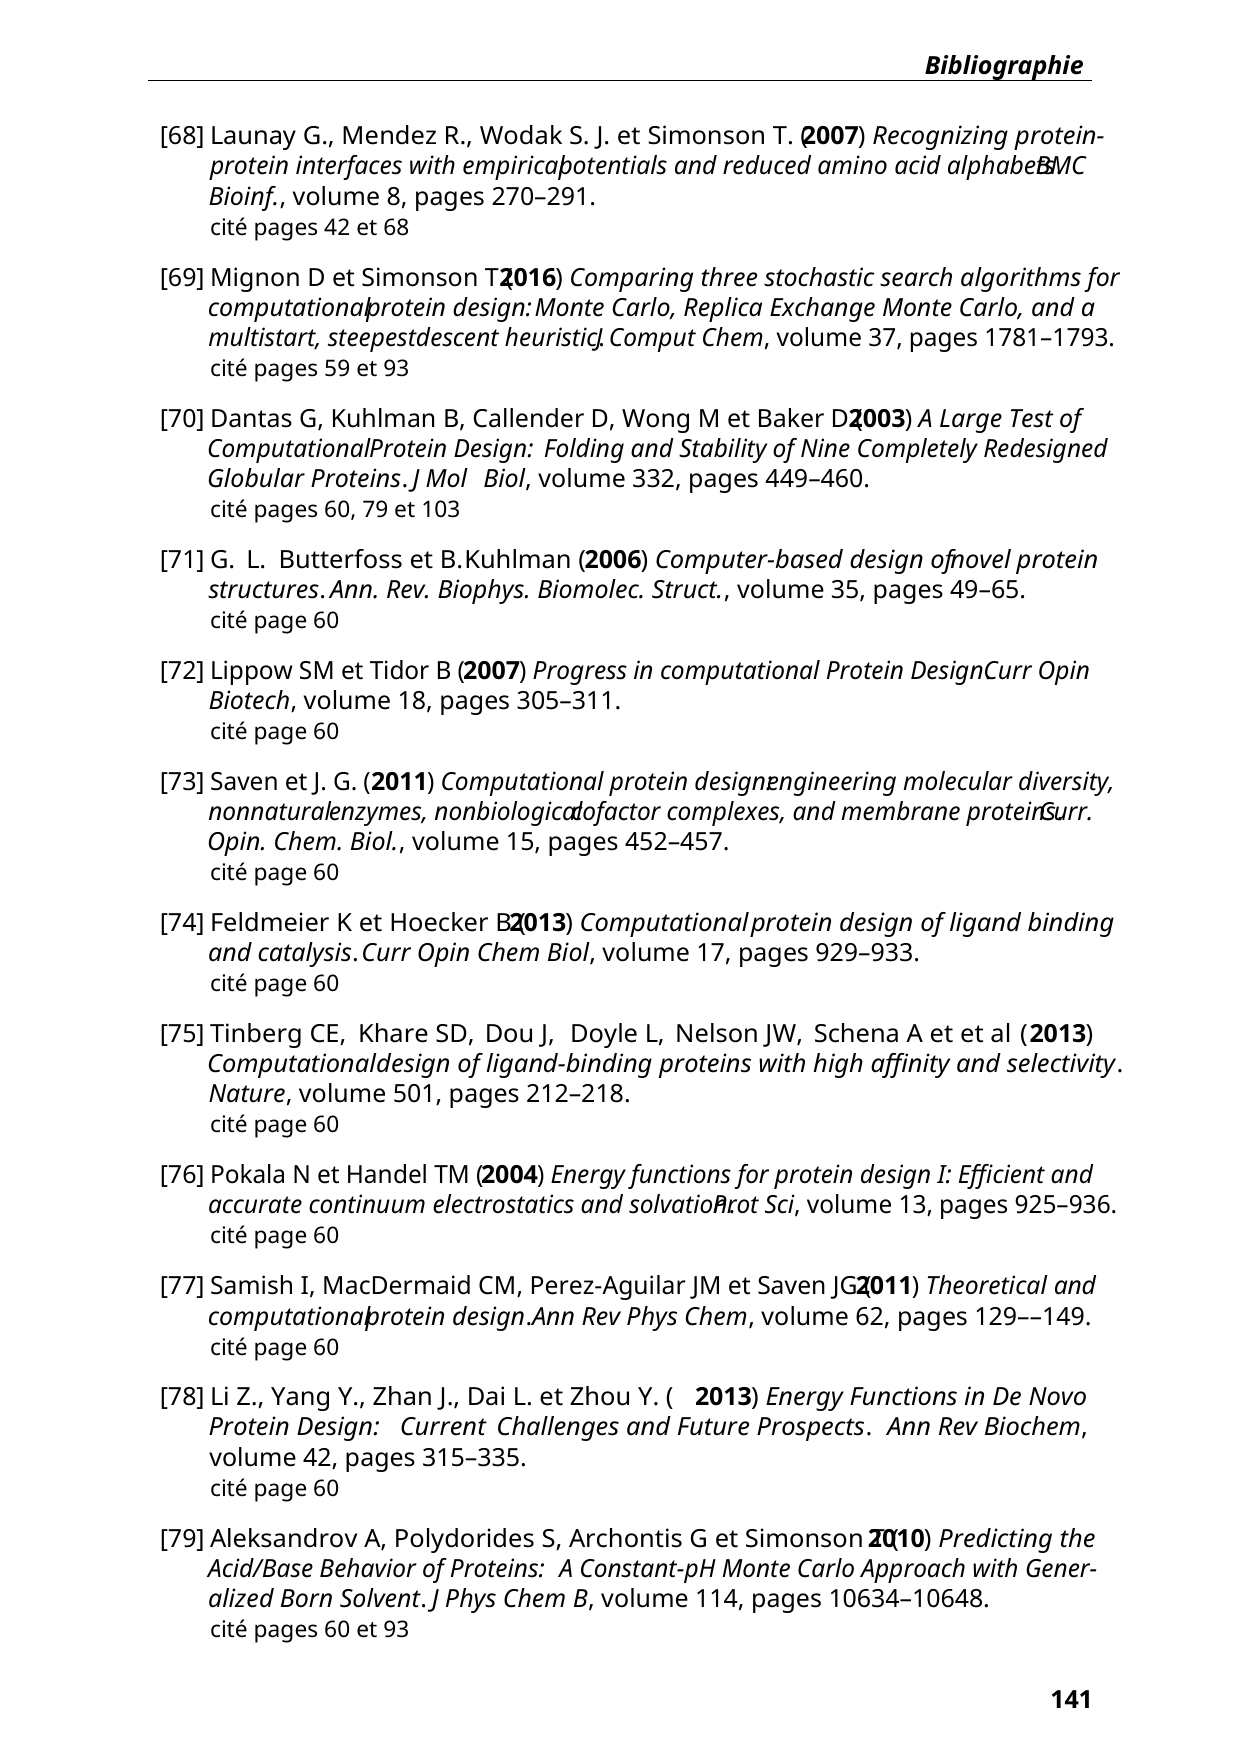

Bibliographie
[68]
Launay G., Mendez R., Wodak S. J. et Simonson T. (
2007
) Recognizing protein-
protein interfaces with empirical
potentials and reduced amino acid alphabets.
BMC
Bioinf., volume 8, pages 270–291.
cité pages 42 et 68
[69]
Mignon D et Simonson T (
2016
) Comparing three stochastic search algorithms for
computational
protein design:
Monte Carlo, Replica Exchange Monte Carlo, and a
multistart, steepestdescent heuristic.
J Comput Chem, volume 37, pages 1781–1793.
cité pages 59 et 93
[70]
Dantas G, Kuhlman B, Callender D, Wong M et Baker D (
2003
) A Large Test of
Computational
Protein Design:
Folding and Stability of Nine Completely Redesigned
Globular Proteins.
J Mol
Biol, volume 332, pages 449–460.
cité pages 60, 79 et 103
[71]
G.
L.
Butterfoss et B.
Kuhlman (
2006
) Computer-based design of
novel
protein
structures.
Ann. Rev. Biophys. Biomolec. Struct., volume 35, pages 49–65.
cité page 60
[72]
Lippow SM et Tidor B (
2007
) Progress in computational Protein Design.
Curr Opin
Biotech, volume 18, pages 305–311.
cité page 60
[73]
Saven et J. G. (
2011
) Computational protein design:
engineering molecular diversity,
nonnatural
enzymes, nonbiological
cofactor complexes, and membrane proteins.
Curr.
Opin. Chem. Biol., volume 15, pages 452–457.
cité page 60
[74]
Feldmeier K et Hoecker B (
2013
) Computational
protein design of ligand binding
and catalysis.
Curr Opin Chem Biol, volume 17, pages 929–933.
cité page 60
[75]
Tinberg CE,
Khare SD,
Dou J,
Doyle L,
Nelson JW,
Schena A et et al
(
2013
)
Computational
design of ligand-binding proteins with high affinity and selectivity.
Nature, volume 501, pages 212–218.
cité page 60
[76]
Pokala N et Handel TM (
2004
) Energy functions for protein design I: Efficient and
accurate continuum electrostatics and solvation.
Prot Sci, volume 13, pages 925–936.
cité page 60
[77]
Samish I, MacDermaid CM, Perez-Aguilar JM et Saven JG (
2011
) Theoretical
and
computational
protein design.
Ann Rev Phys Chem, volume 62, pages 129––149.
cité page 60
[78]
Li Z., Yang Y., Zhan J., Dai L. et Zhou Y. (
2013
) Energy Functions in De Novo
Protein Design:
Current
Challenges and Future Prospects.
Ann Rev Biochem,
volume 42, pages 315–335.
cité page 60
[79]
Aleksandrov A, Polydorides S, Archontis G et Simonson T (
2010
) Predicting the
Acid/Base Behavior of Proteins:
A Constant-pH Monte Carlo Approach with Gener-
alized Born Solvent.
J Phys Chem B, volume 114, pages 10634–10648.
cité pages 60 et 93
141